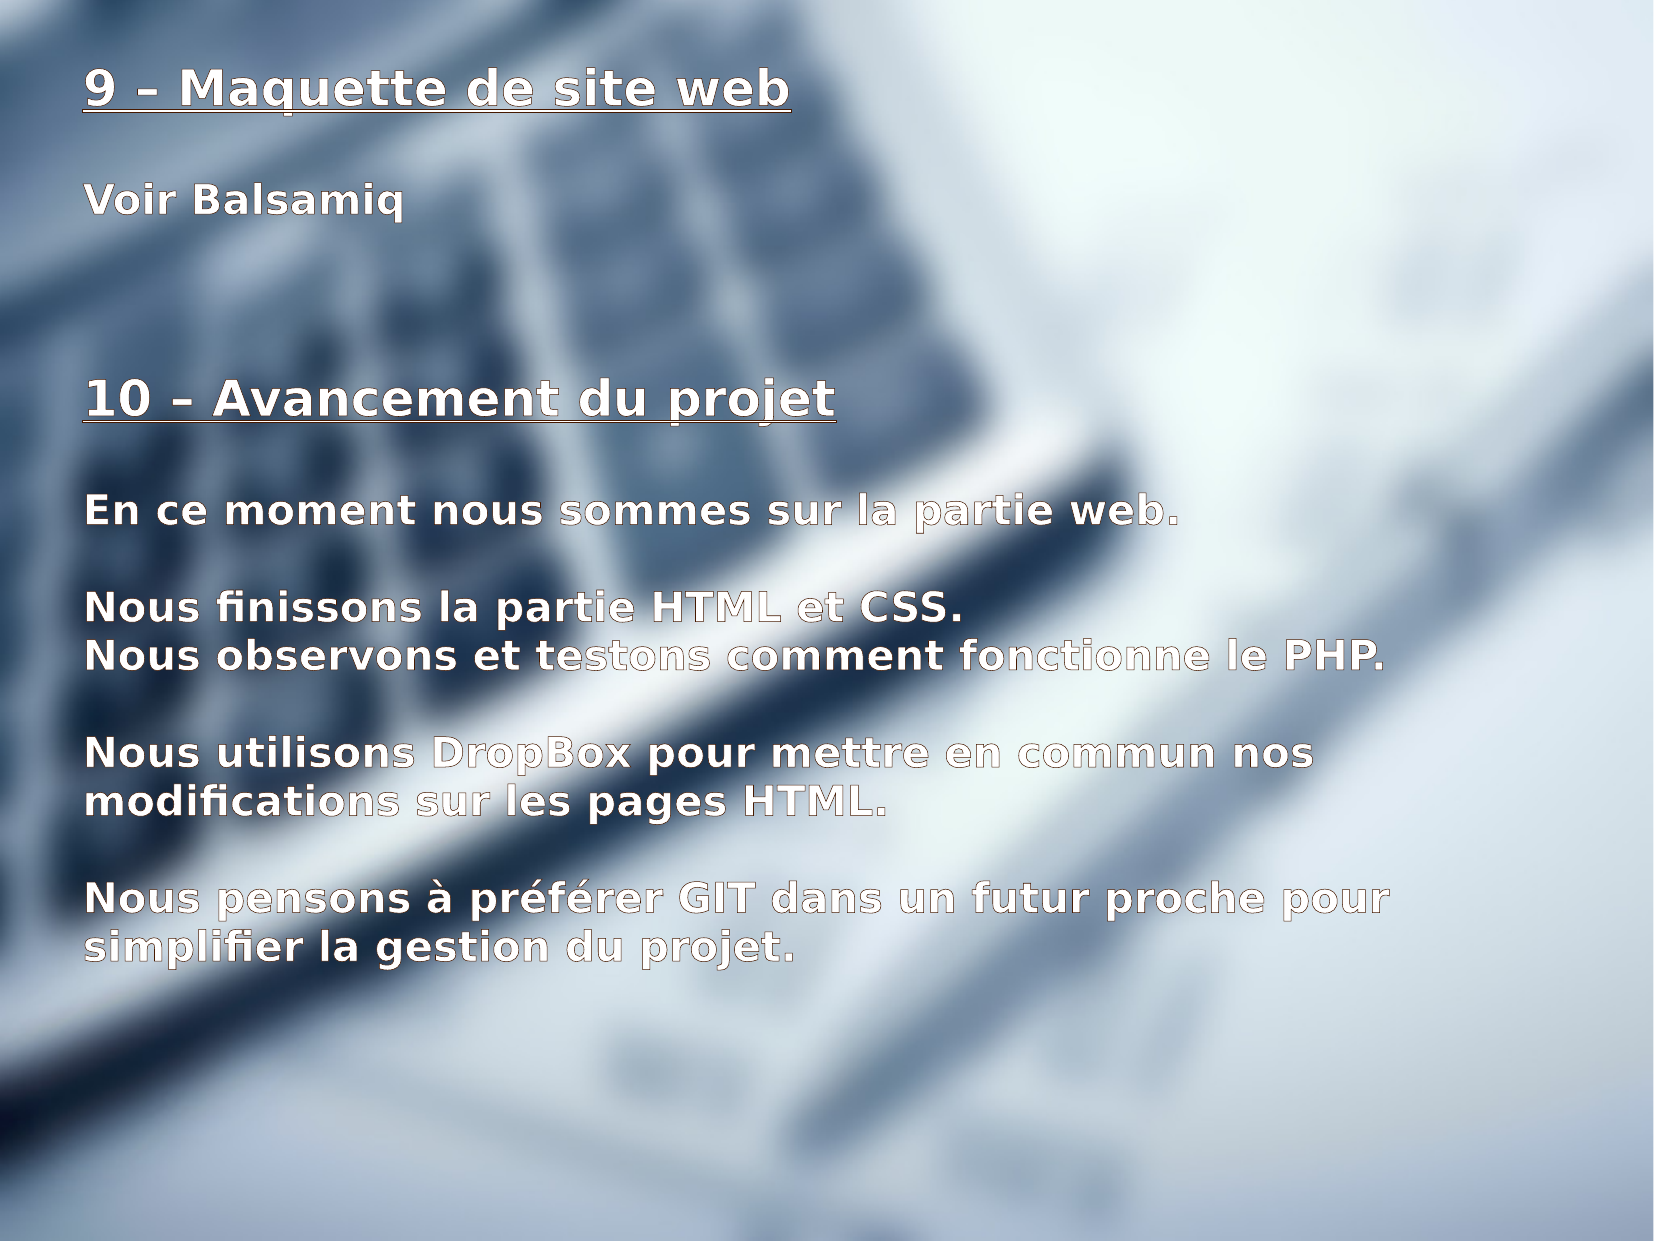

# 9 – Maquette de site web
Voir Balsamiq
10 – Avancement du projet
En ce moment nous sommes sur la partie web.
Nous finissons la partie HTML et CSS.
Nous observons et testons comment fonctionne le PHP.
Nous utilisons DropBox pour mettre en commun nos modifications sur les pages HTML.
Nous pensons à préférer GIT dans un futur proche pour simplifier la gestion du projet.